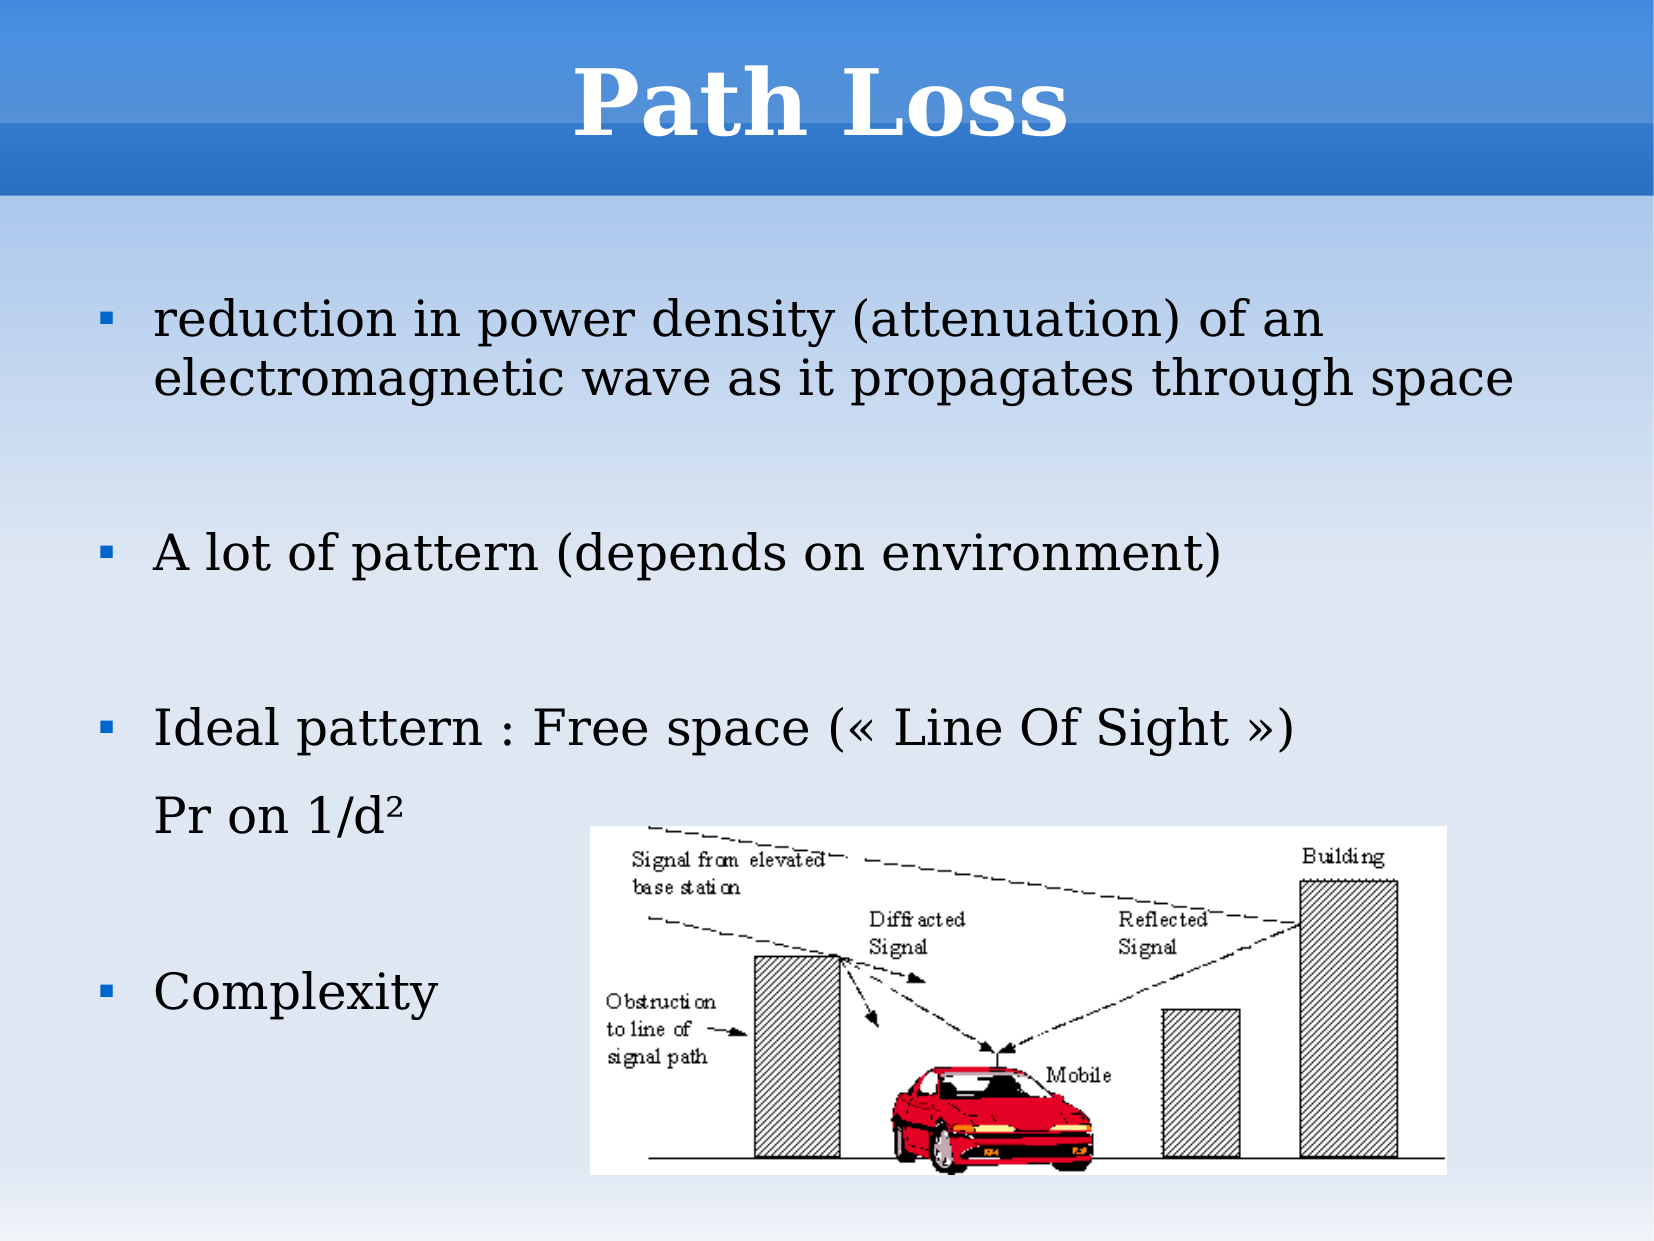

# Path Loss
reduction in power density (attenuation) of an electromagnetic wave as it propagates through space
A lot of pattern (depends on environment)
Ideal pattern : Free space (« Line Of Sight »)
Pr on 1/d²
Complexity